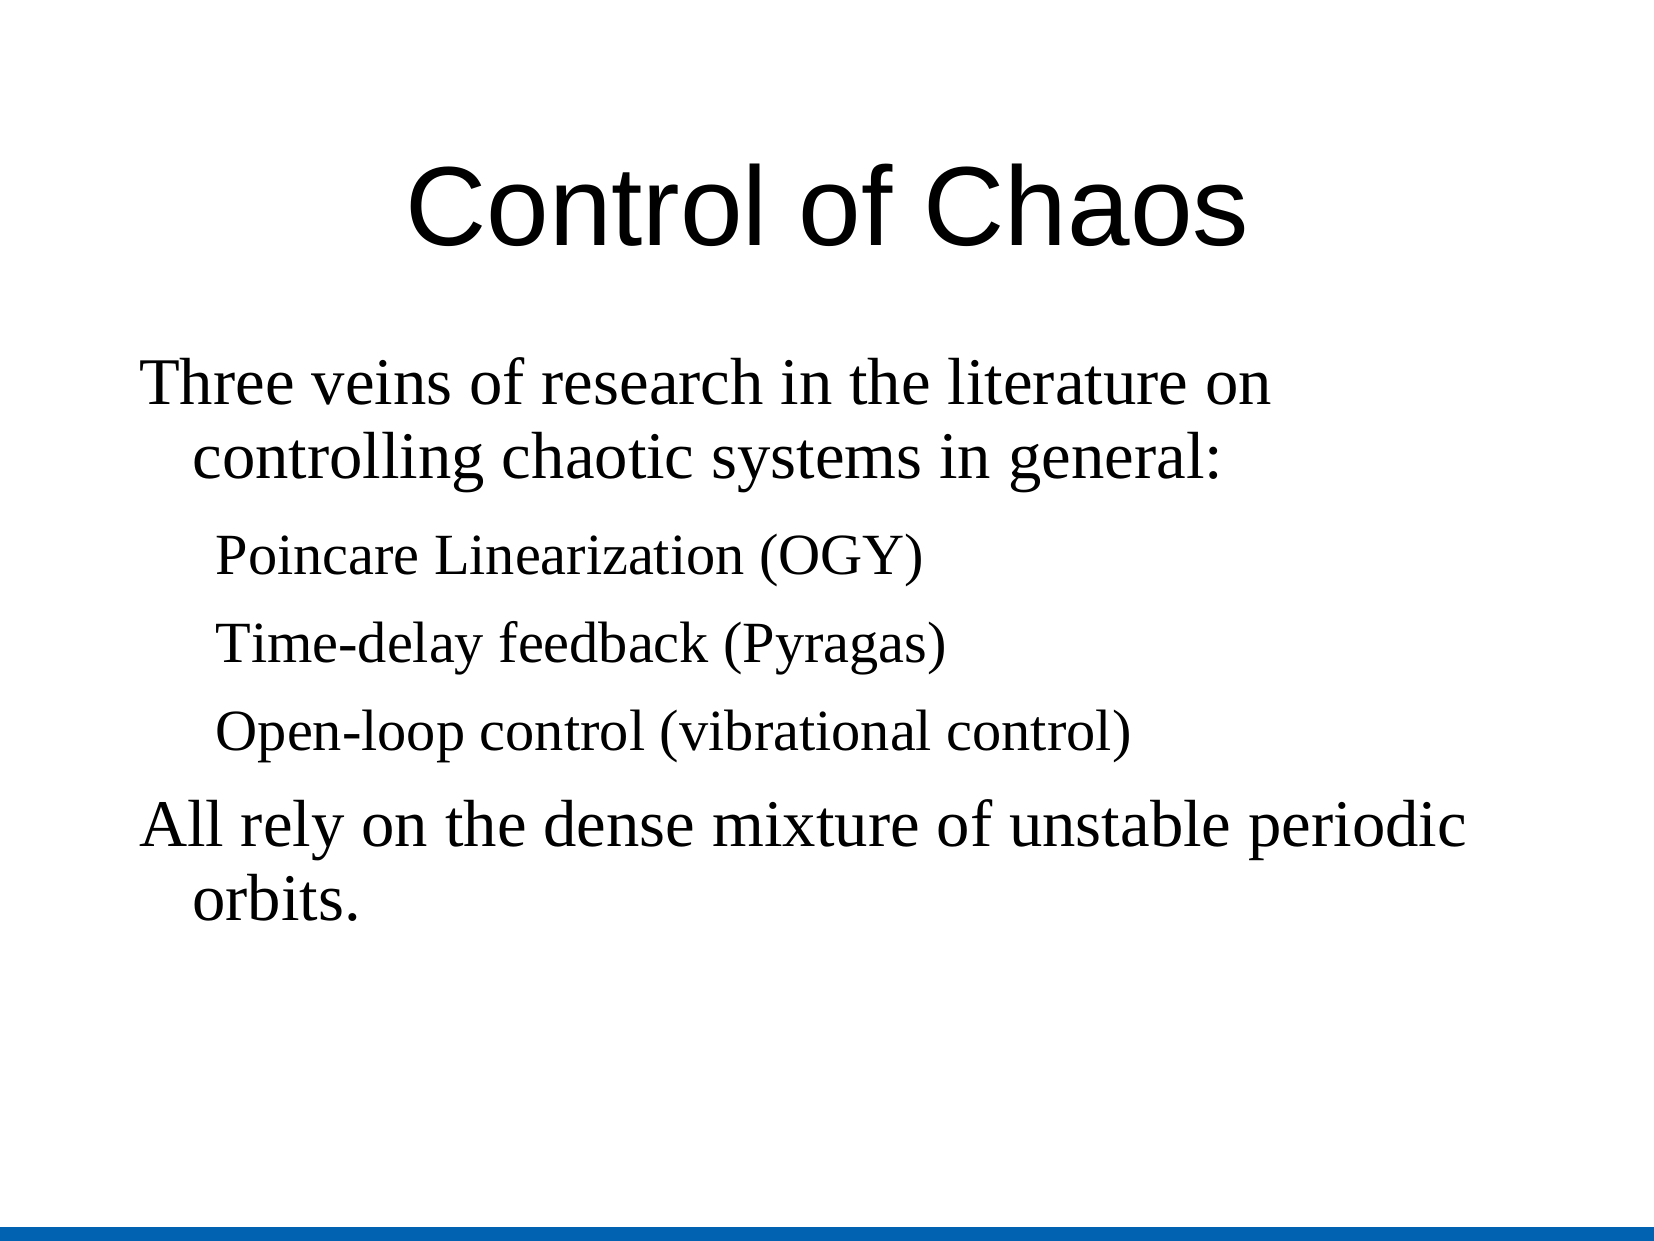

# Control of Chaos
Three veins of research in the literature on controlling chaotic systems in general:
Poincare Linearization (OGY)
Time-delay feedback (Pyragas)
Open-loop control (vibrational control)
All rely on the dense mixture of unstable periodic orbits.